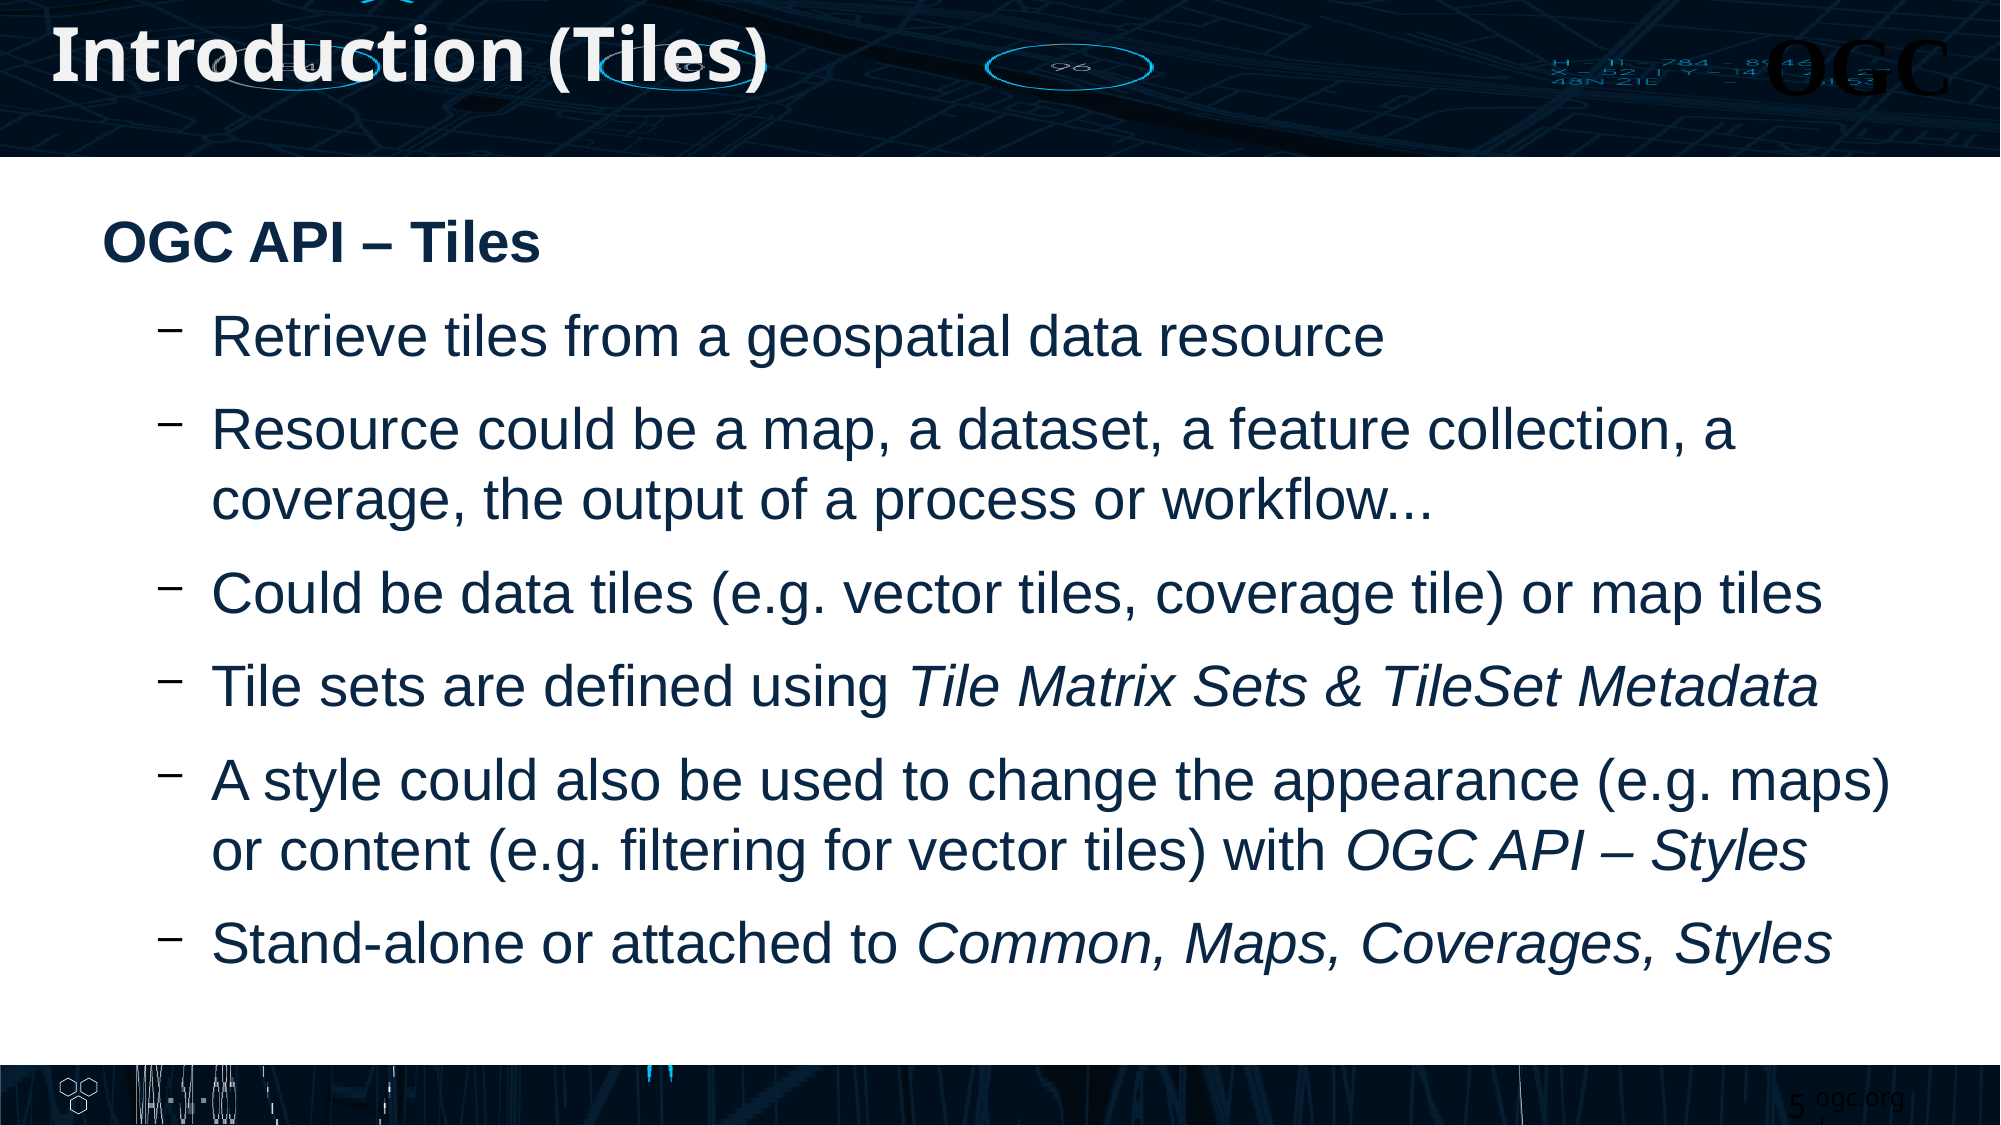

Introduction (Tiles)
# OGC API – Tiles
Retrieve tiles from a geospatial data resource
Resource could be a map, a dataset, a feature collection, a coverage, the output of a process or workflow...
Could be data tiles (e.g. vector tiles, coverage tile) or map tiles
Tile sets are defined using Tile Matrix Sets & TileSet Metadata
A style could also be used to change the appearance (e.g. maps) or content (e.g. filtering for vector tiles) with OGC API – Styles
Stand-alone or attached to Common, Maps, Coverages, Styles